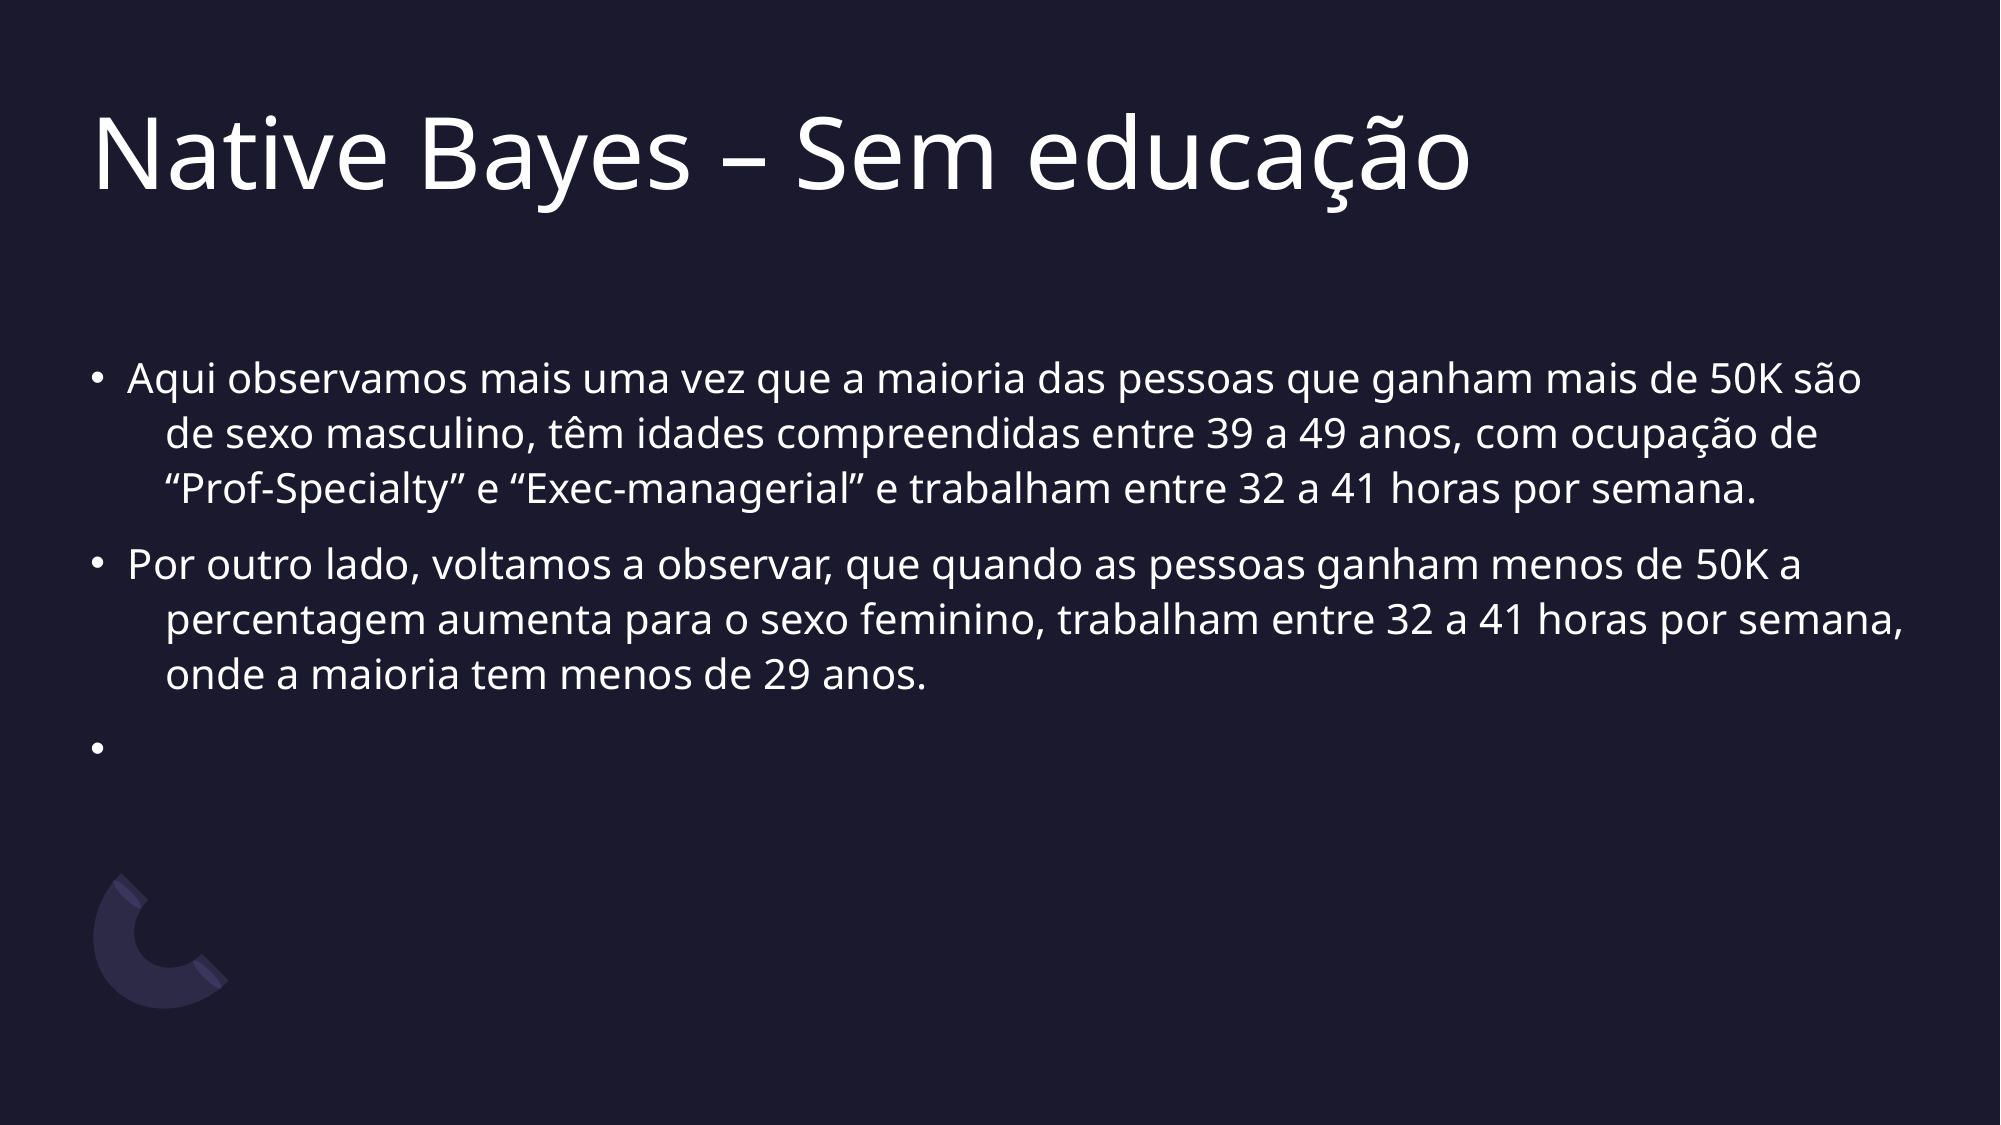

# Native Bayes – Sem educação
Aqui observamos mais uma vez que a maioria das pessoas que ganham mais de 50K são de sexo masculino, têm idades compreendidas entre 39 a 49 anos, com ocupação de “Prof-Specialty” e “Exec-managerial” e trabalham entre 32 a 41 horas por semana.
Por outro lado, voltamos a observar, que quando as pessoas ganham menos de 50K a percentagem aumenta para o sexo feminino, trabalham entre 32 a 41 horas por semana, onde a maioria tem menos de 29 anos.